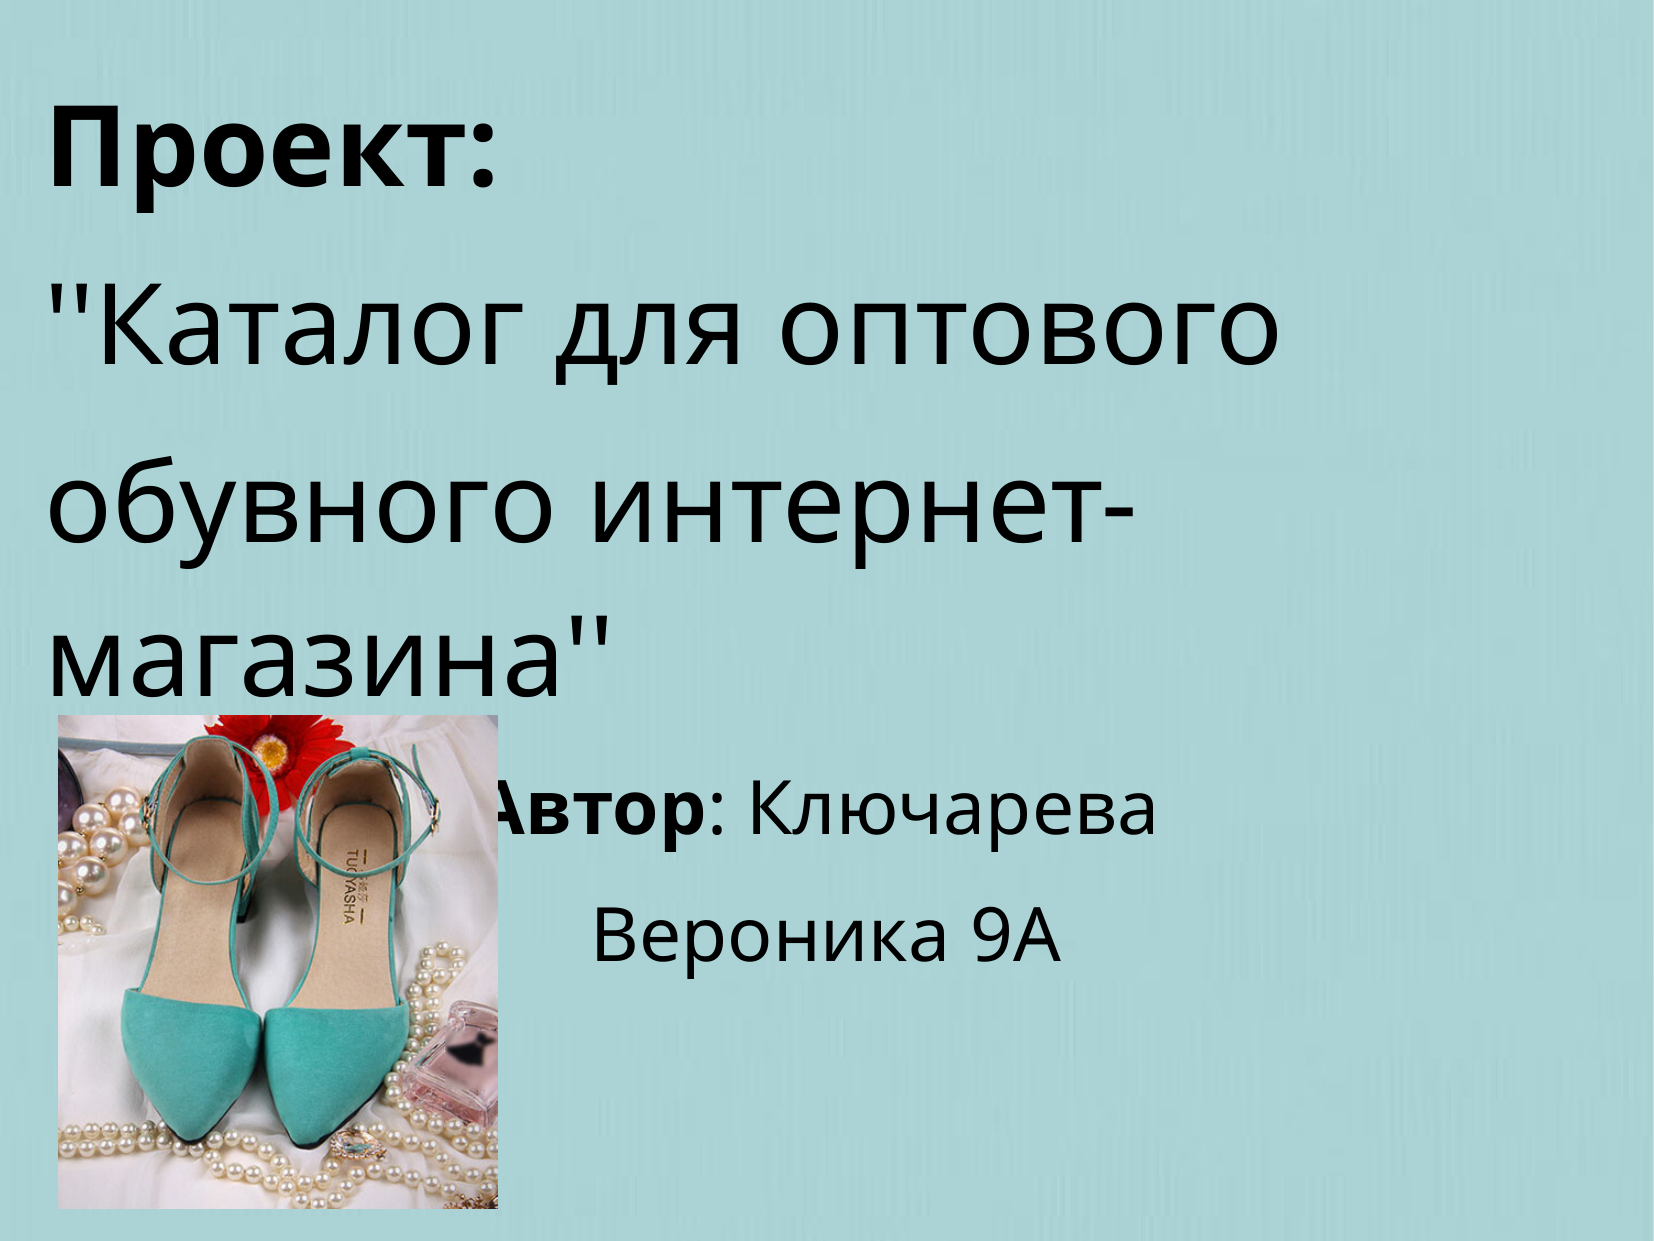

#
Проект:
''Каталог для оптового
обувного интернет-магазина''
 Автор: Ключарева
 Вероника 9А